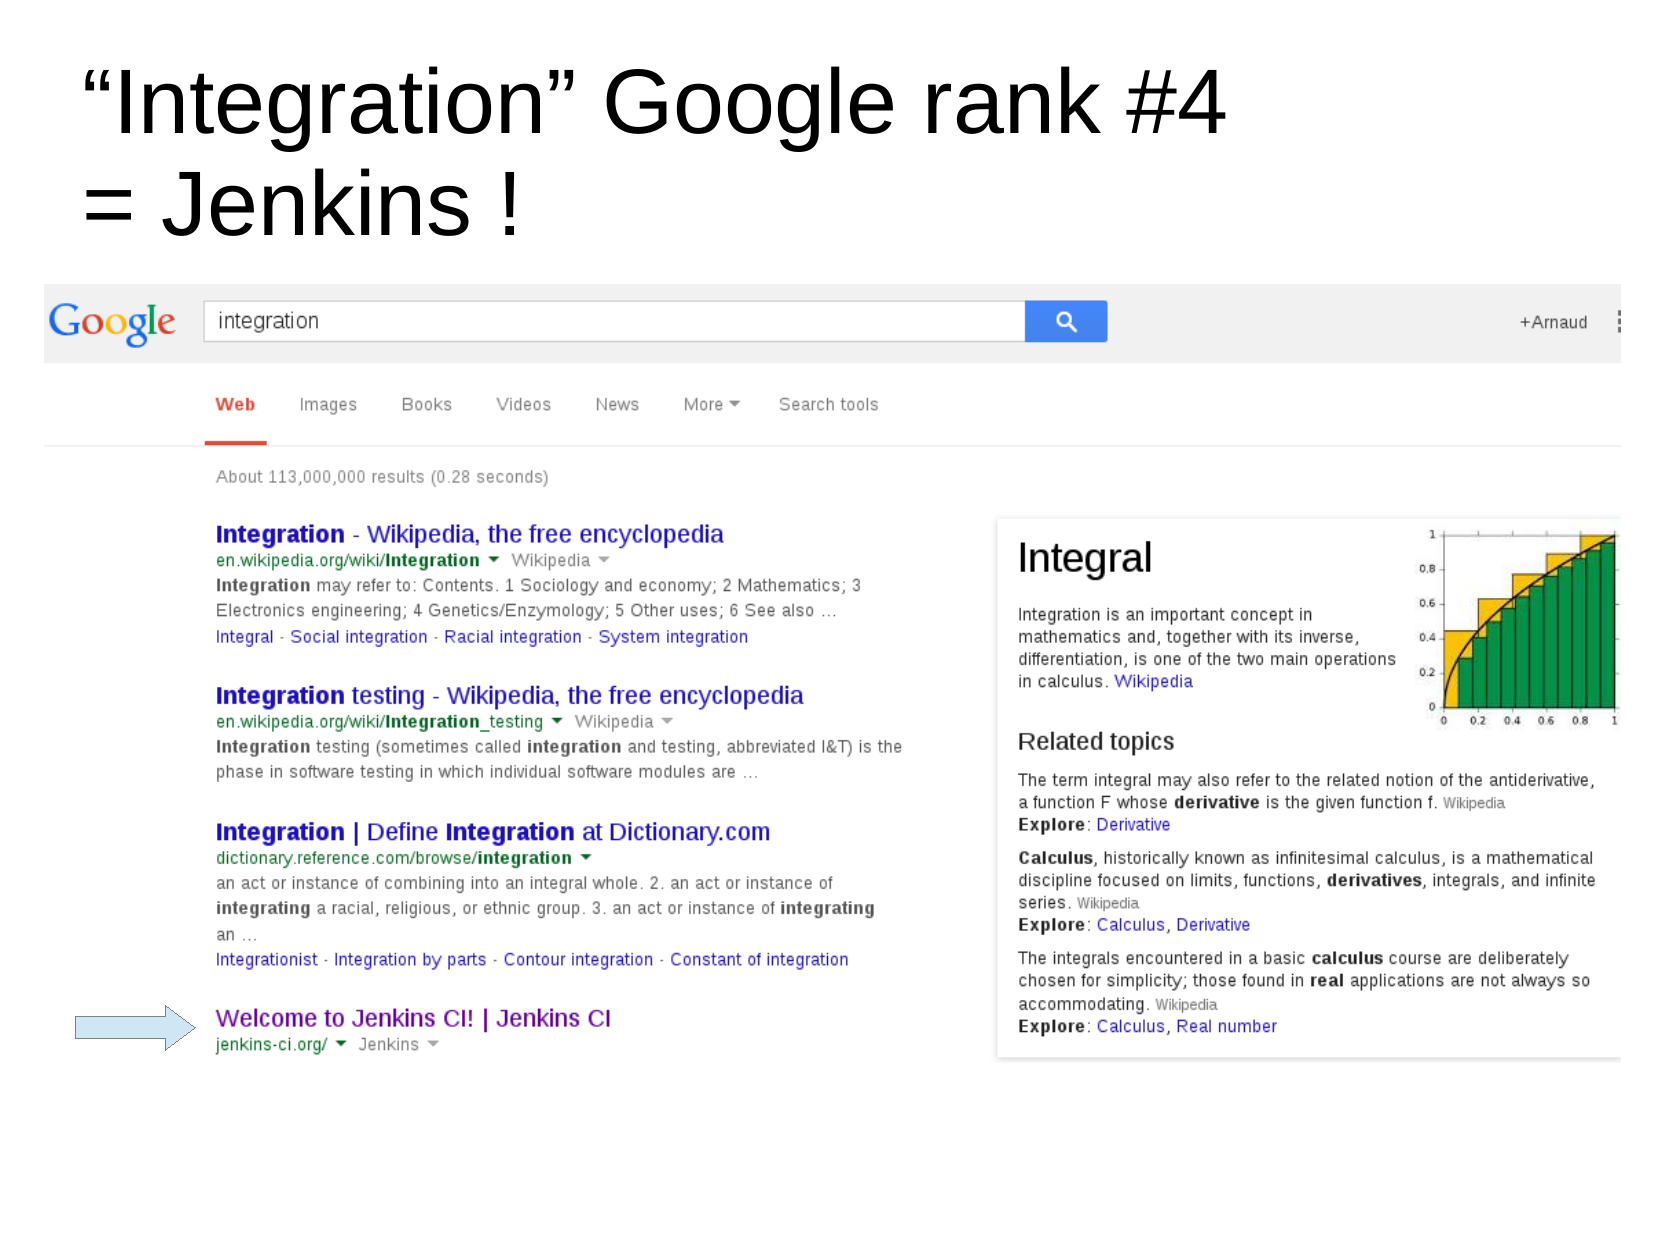

# “Integration” Google rank #4 = Jenkins !